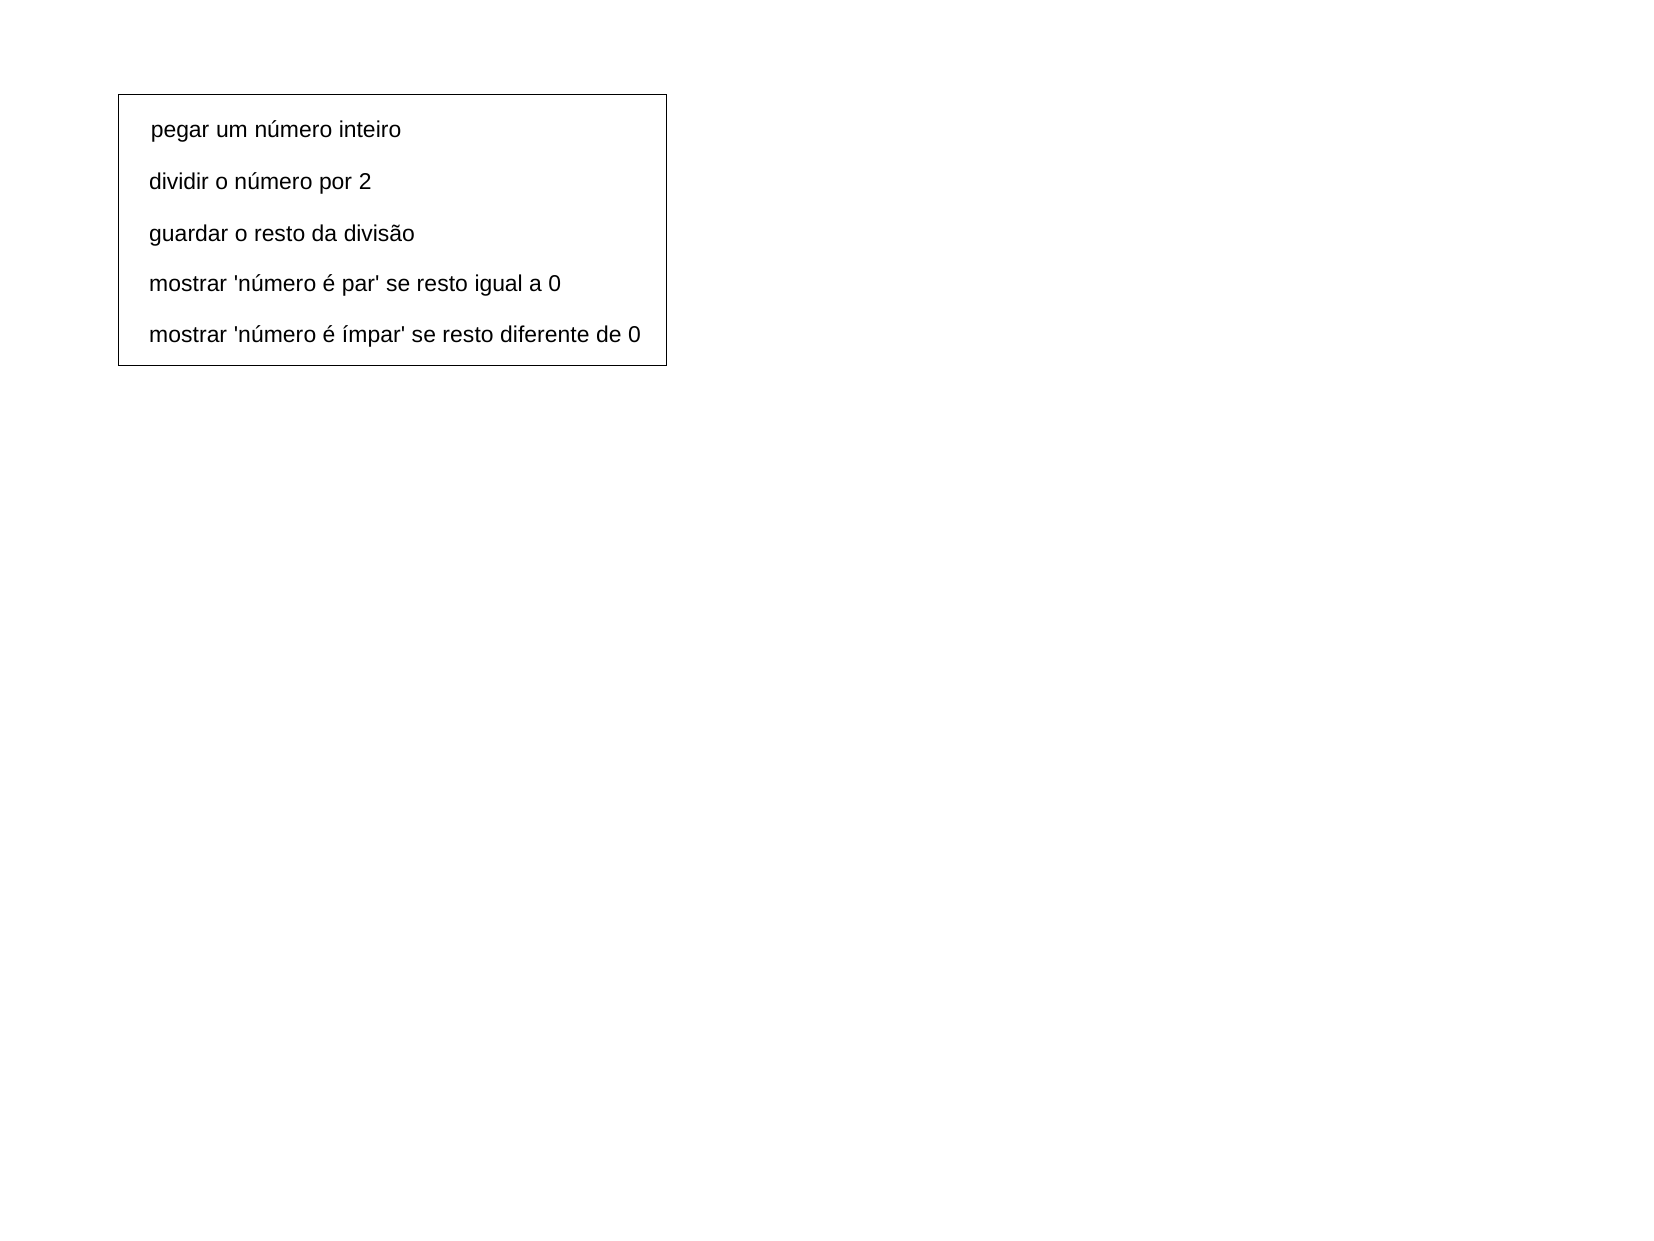

pegar um número inteiro
 dividir o número por 2
 guardar o resto da divisão
 mostrar 'número é par' se resto igual a 0
 mostrar 'número é ímpar' se resto diferente de 0